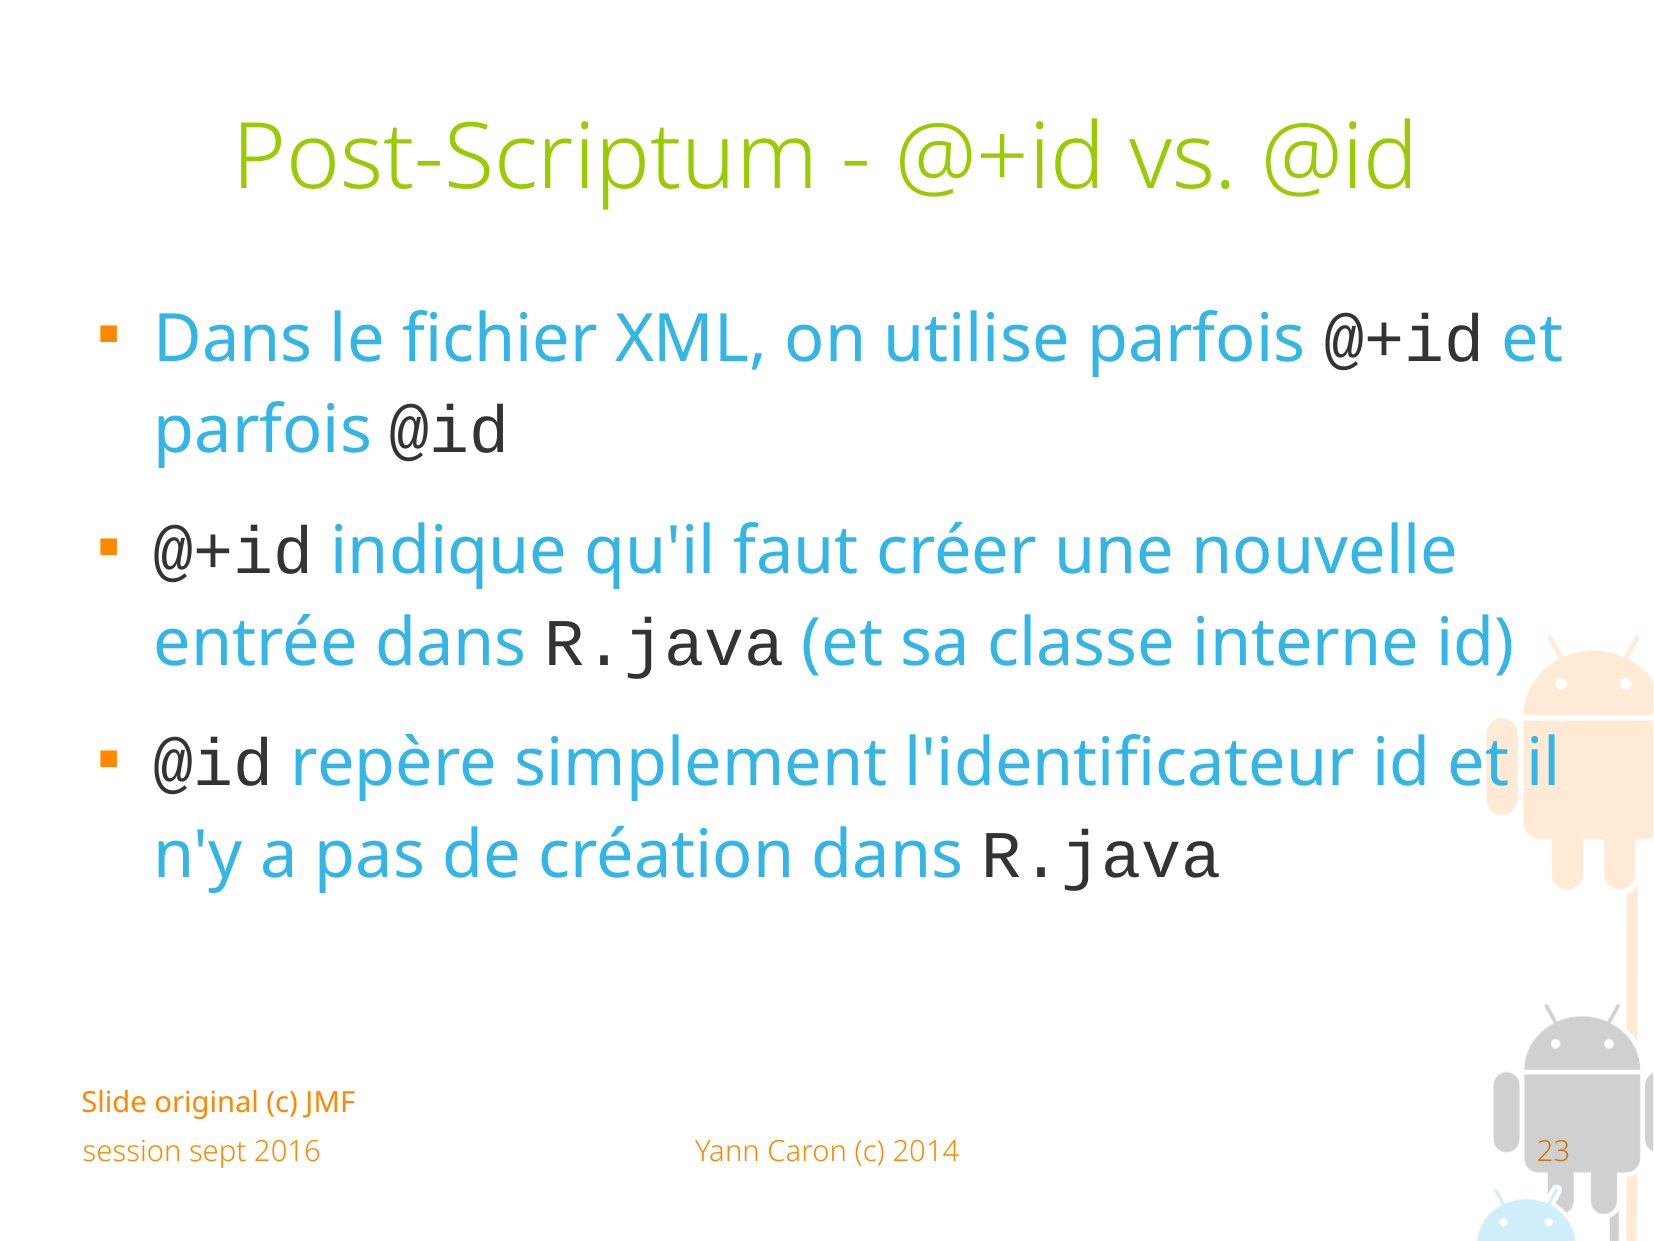

# Post-Scriptum - @+id vs. @id
Dans le fichier XML, on utilise parfois @+id et parfois @id
@+id indique qu'il faut créer une nouvelle entrée dans R.java (et sa classe interne id)
@id repère simplement l'identificateur id et il n'y a pas de création dans R.java
Slide original (c) JMF
session sept 2016
Yann Caron (c) 2014
23